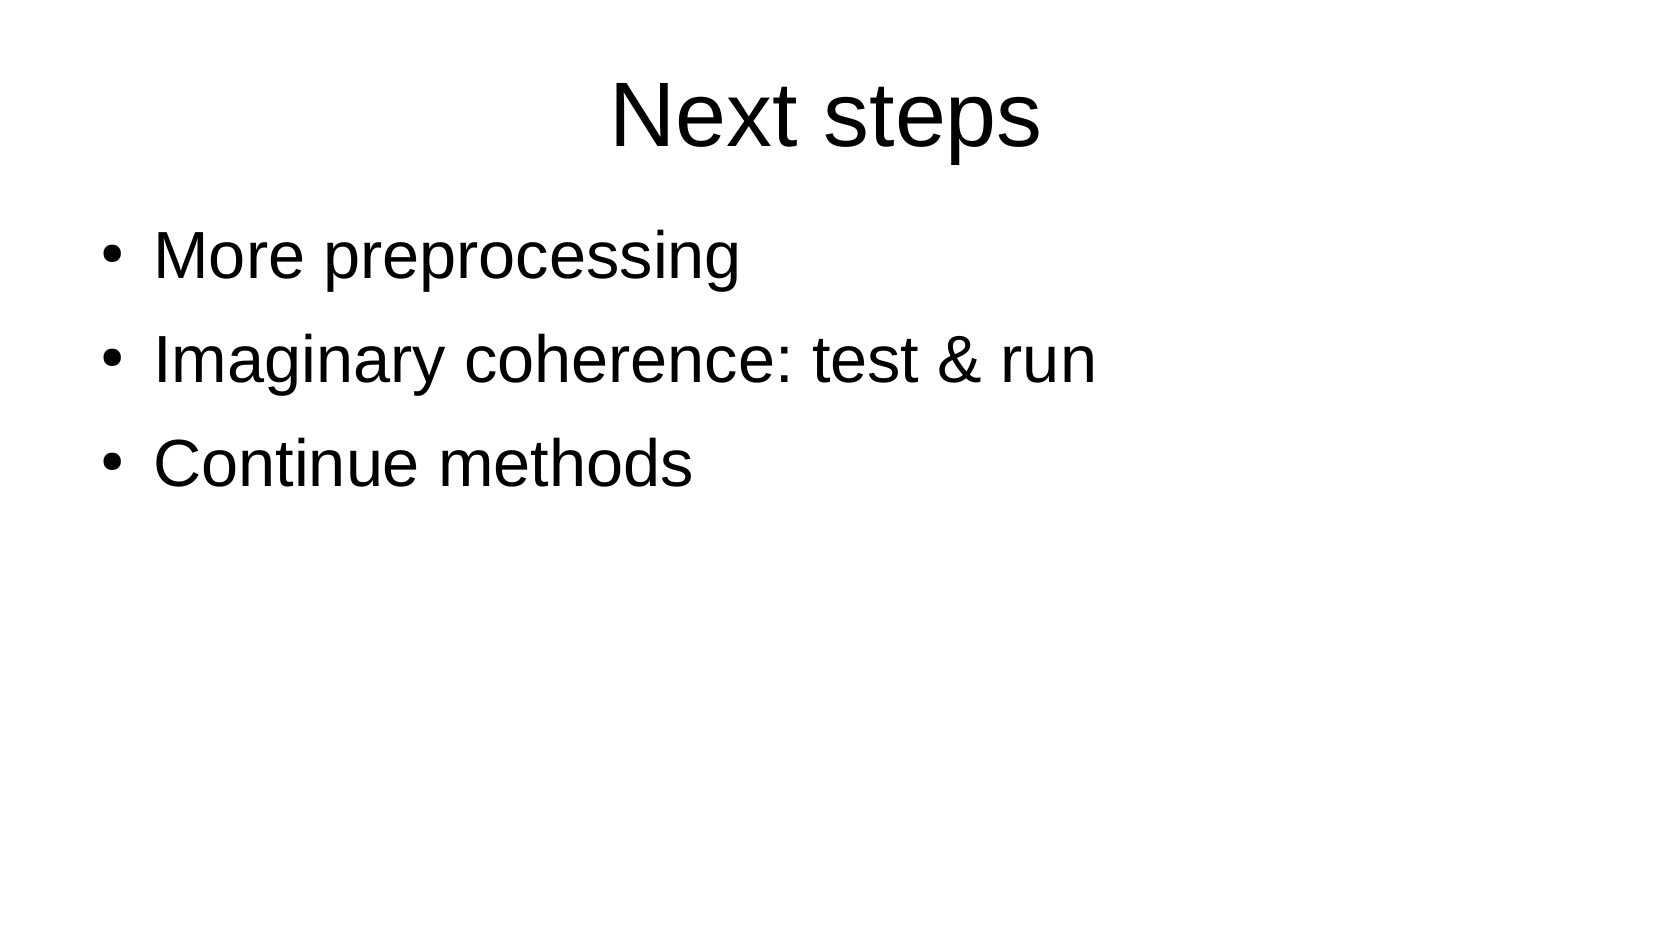

# Next steps
More preprocessing
Imaginary coherence: test & run
Continue methods